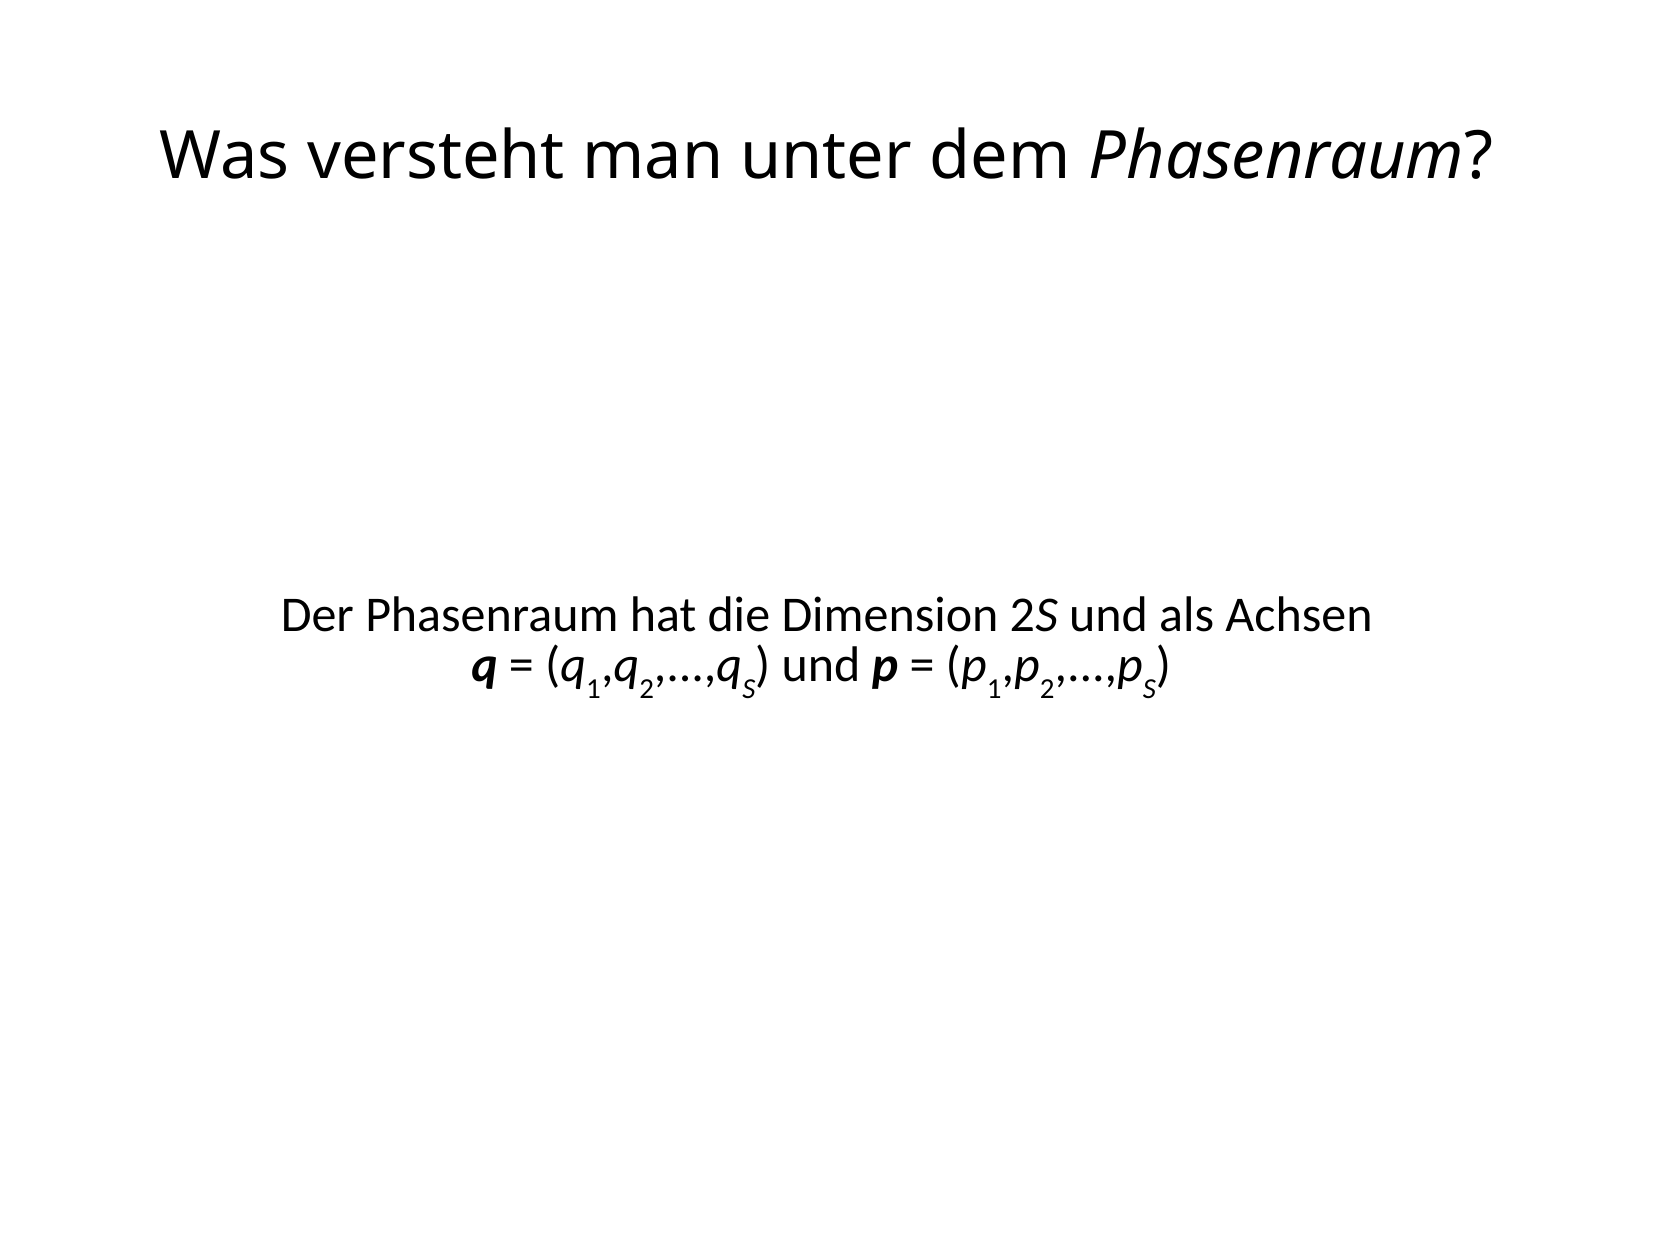

# Was versteht man unter dem Phasenraum?
Der Phasenraum hat die Dimension 2S und als Achsen
q = (q1,q2,...,qS) und p = (p1,p2,...,pS)